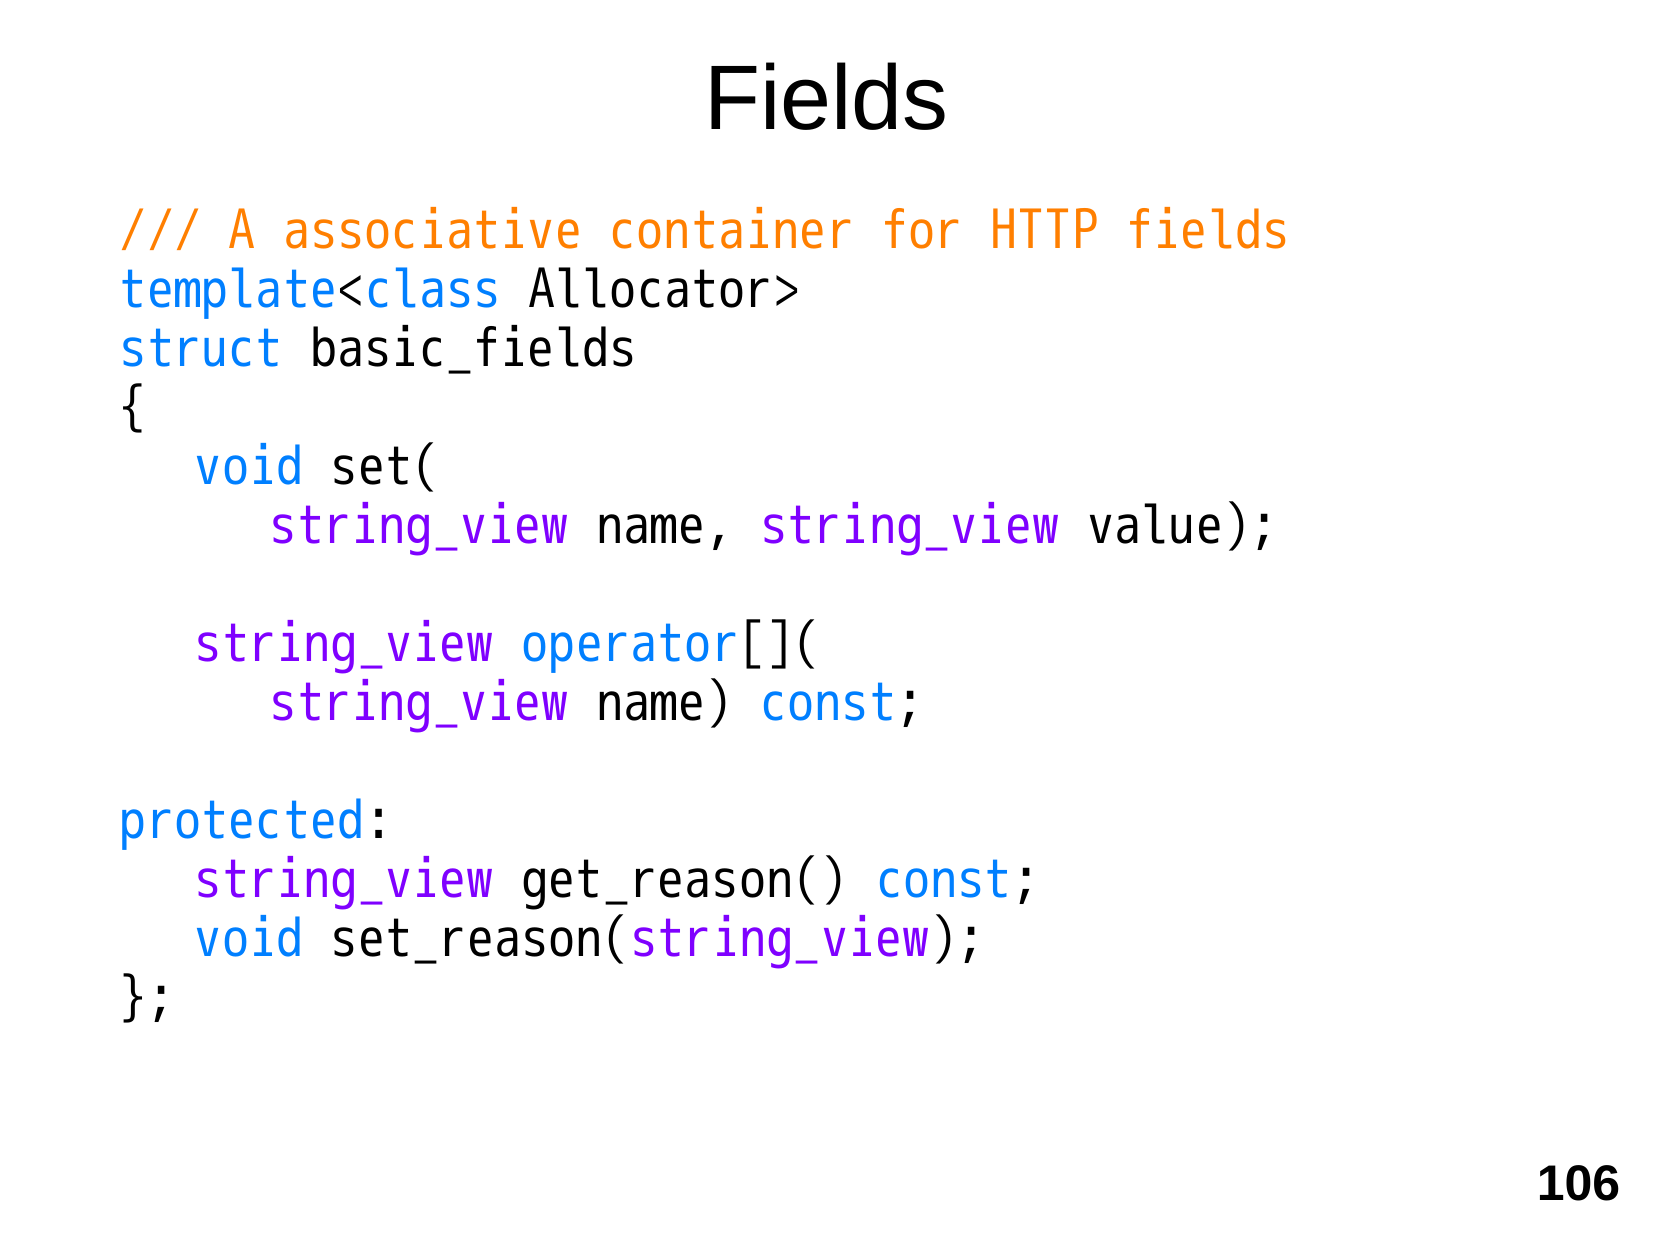

# Fields
/// A associative container for HTTP fields
template<class Allocator>
struct basic_fields
{
	void set(
		string_view name, string_view value);
	string_view operator[](
		string_view name) const;
protected:
	string_view get_reason() const;
	void set_reason(string_view);
};
106